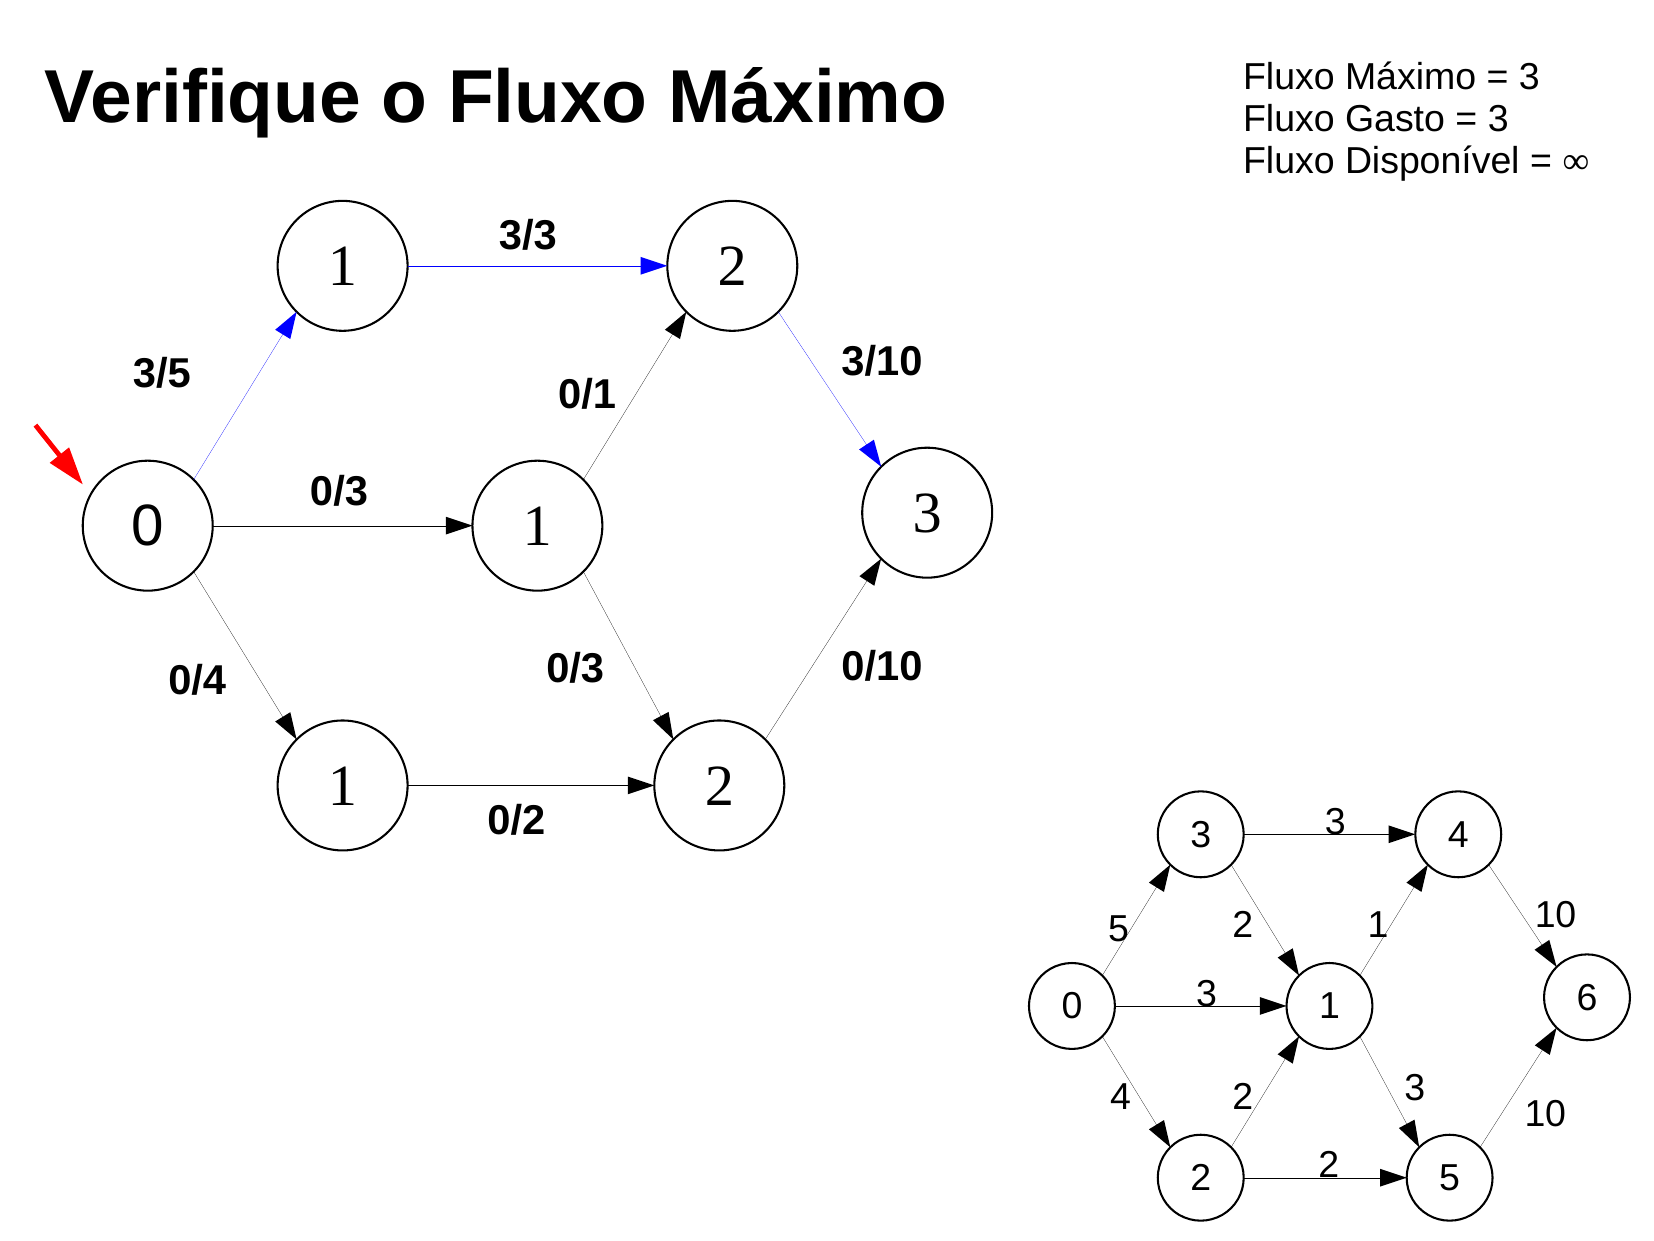

Verifique o Fluxo Máximo
Fluxo Máximo = 3
Fluxo Gasto = 3
Fluxo Disponível = ∞
1
2
3/3
3/10
3/5
0/1
3
0/3
0
1
0/10
0/3
0/4
1
2
0/2
3
4
3
10
2
1
5
6
0
1
3
3
4
2
10
2
5
2